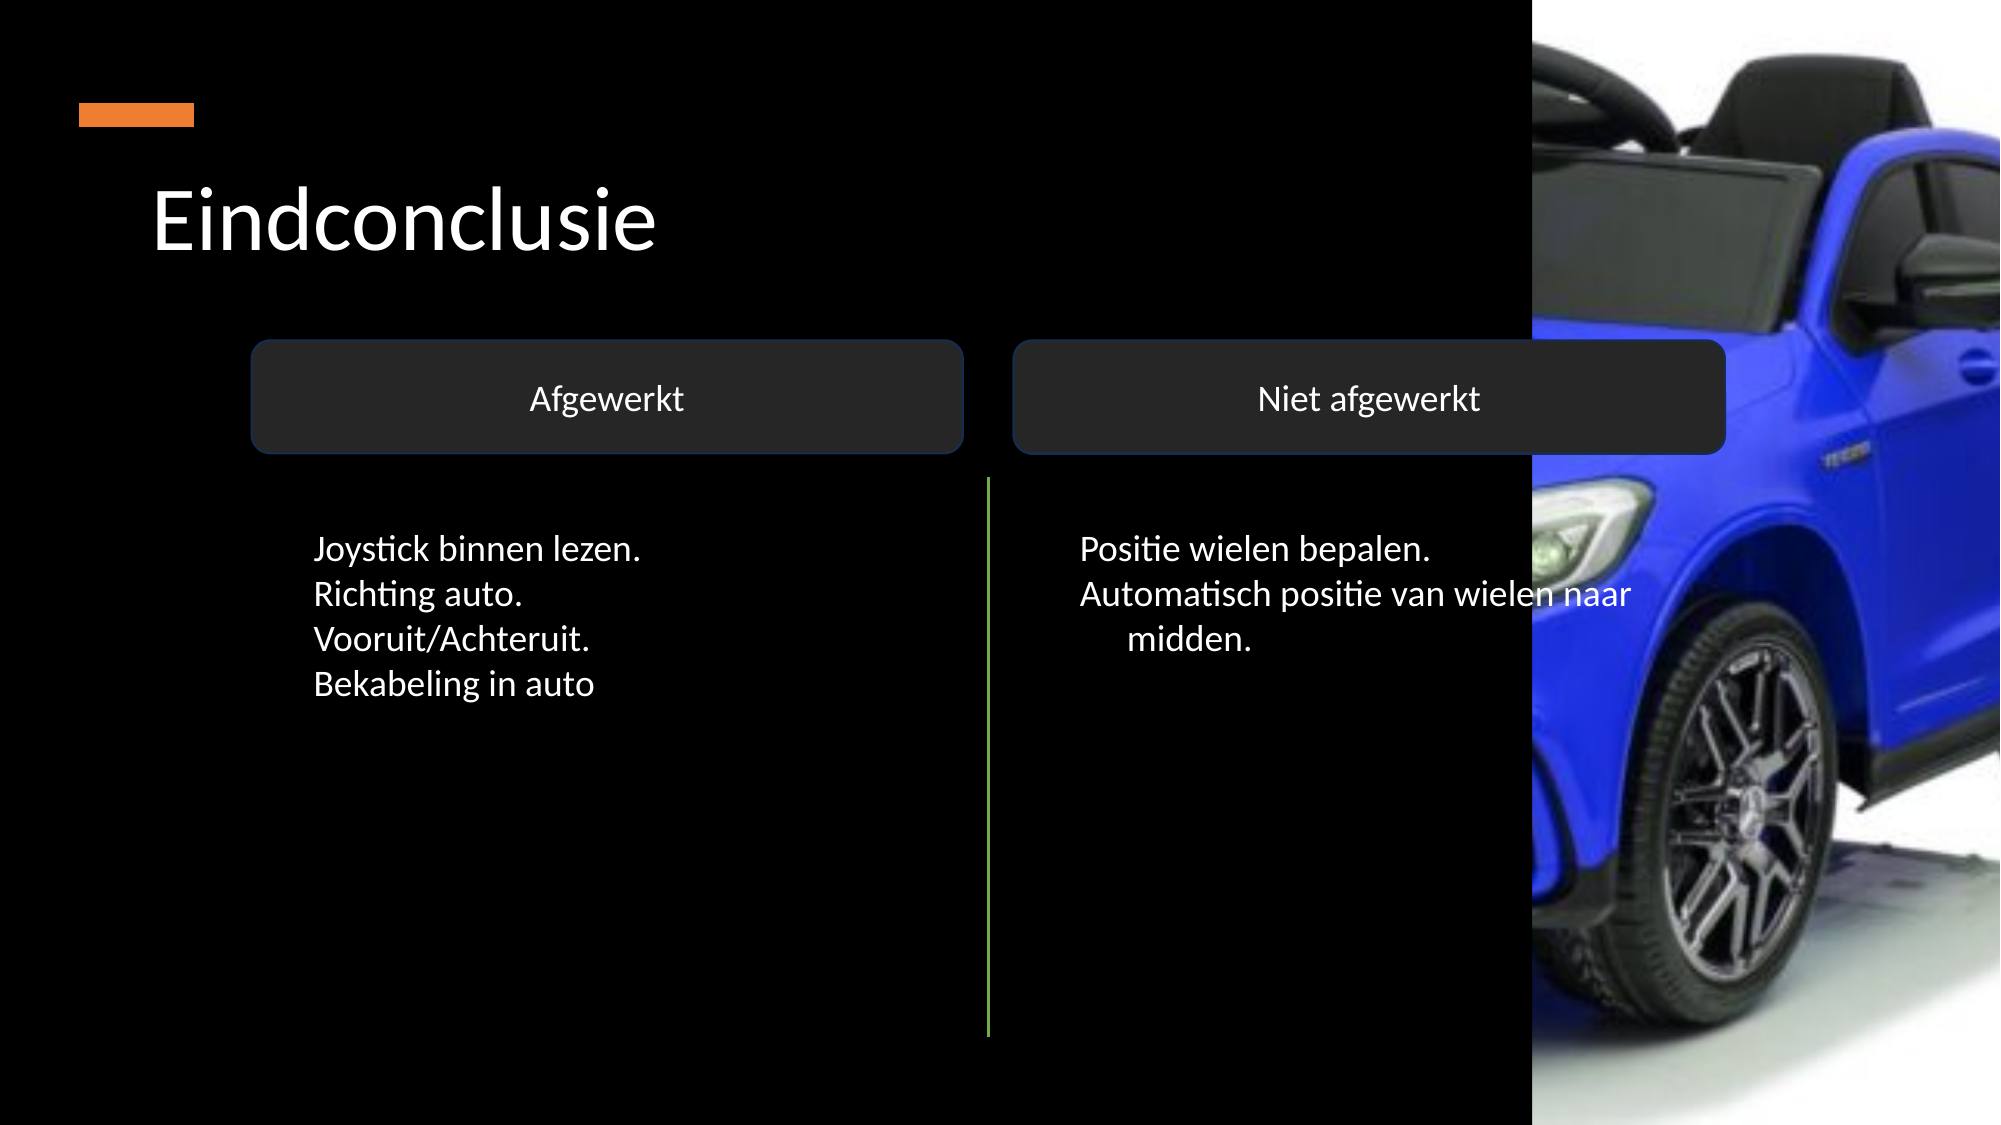

Eindconclusie
Afgewerkt
Niet afgewerkt
Joystick binnen lezen.
Richting auto.
Vooruit/Achteruit.
Bekabeling in auto
Positie wielen bepalen.
Automatisch positie van wielen naar midden.